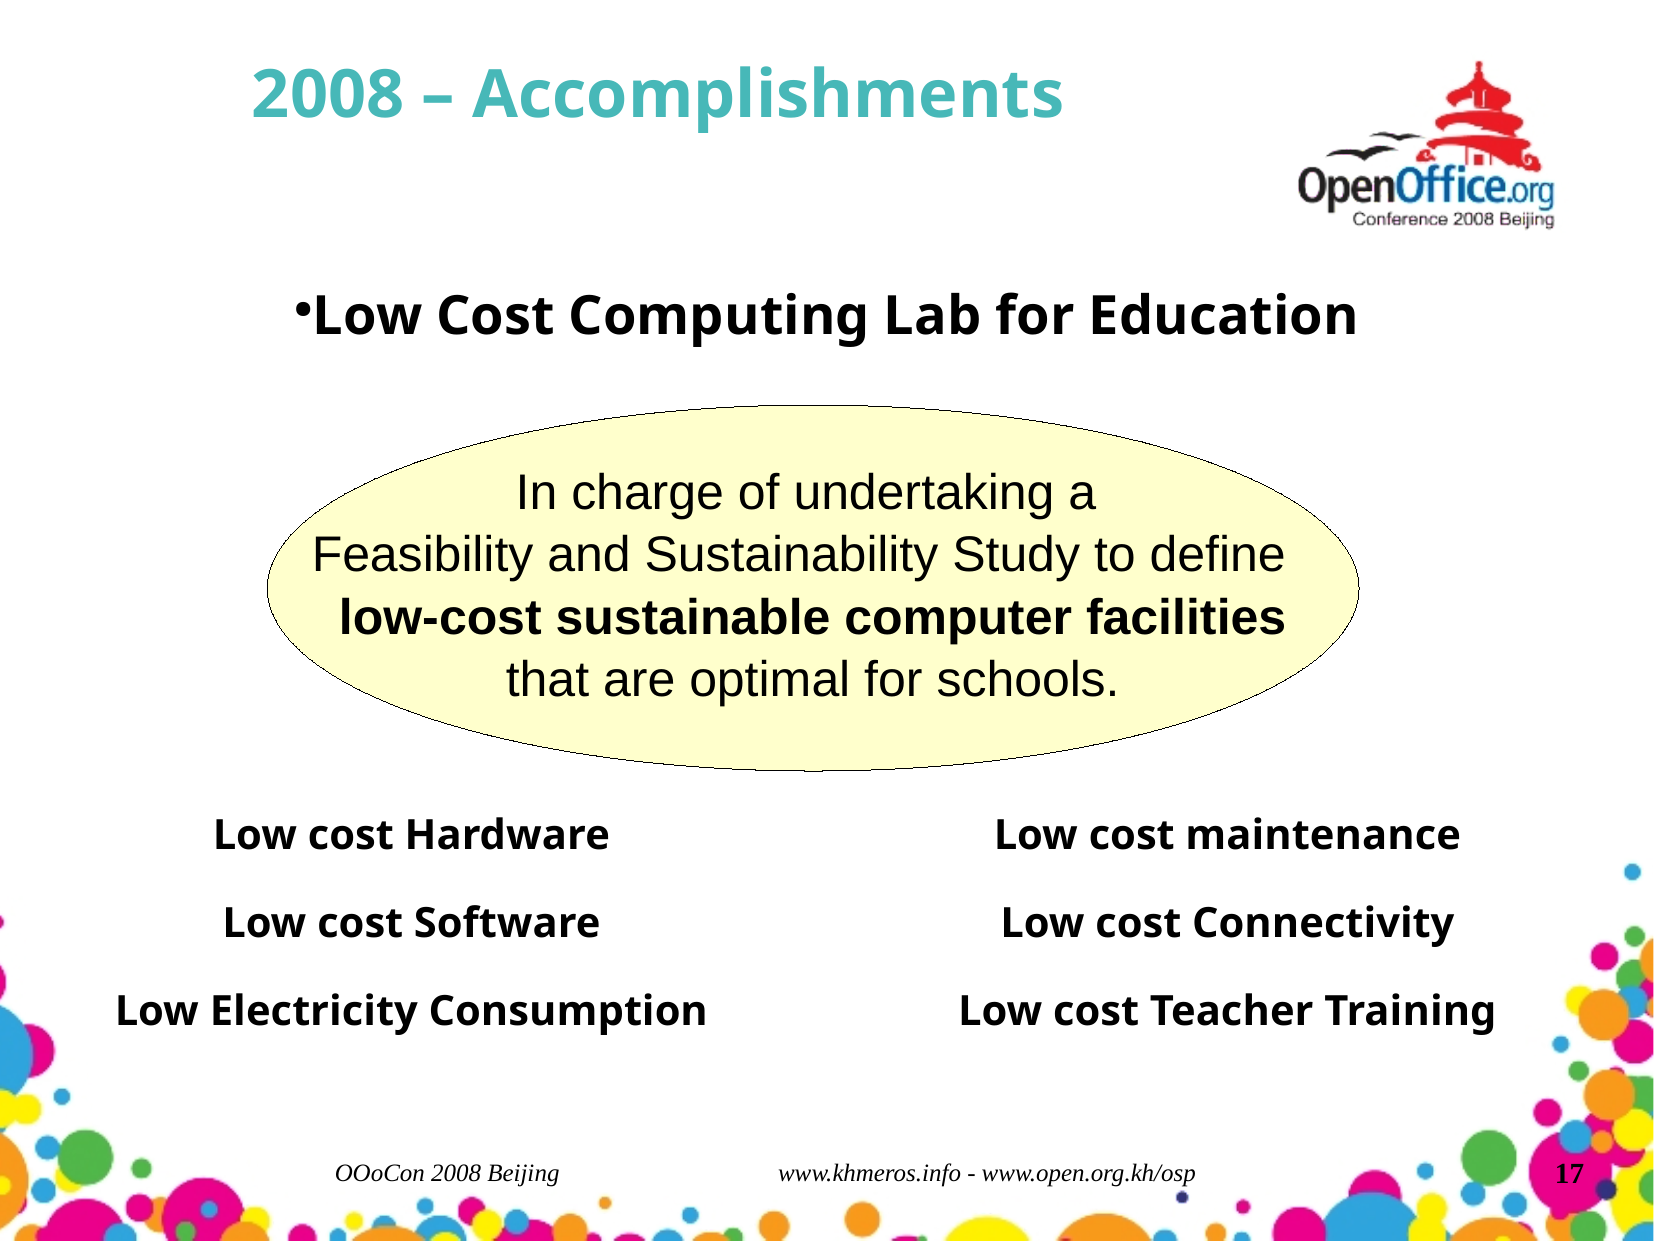

2008 – Accomplishments
# Low Cost Computing Lab for Education
In charge of undertaking a
Feasibility and Sustainability Study to define
low-cost sustainable computer facilities
that are optimal for schools.
Low cost Hardware
Low cost Software
Low Electricity Consumption
Low cost maintenance
Low cost Connectivity
Low cost Teacher Training
17
OOoCon 2008 Beijing www.khmeros.info - www.open.org.kh/osp